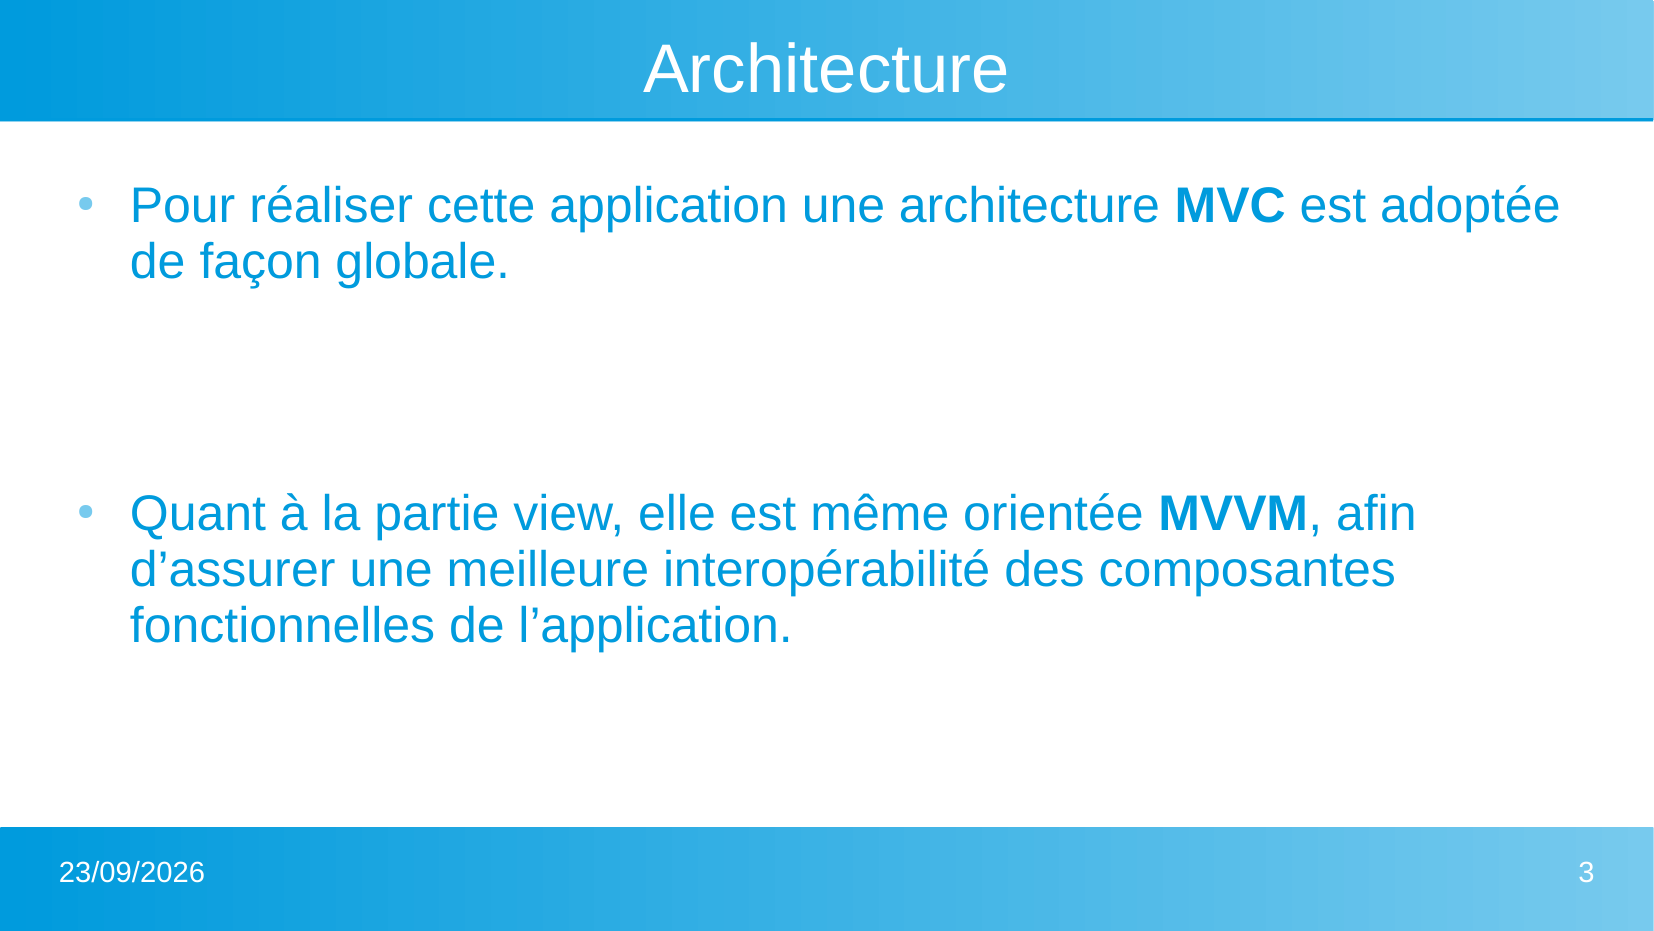

# Architecture
Pour réaliser cette application une architecture MVC est adoptée de façon globale.
Quant à la partie view, elle est même orientée MVVM, afin d’assurer une meilleure interopérabilité des composantes fonctionnelles de l’application.
3